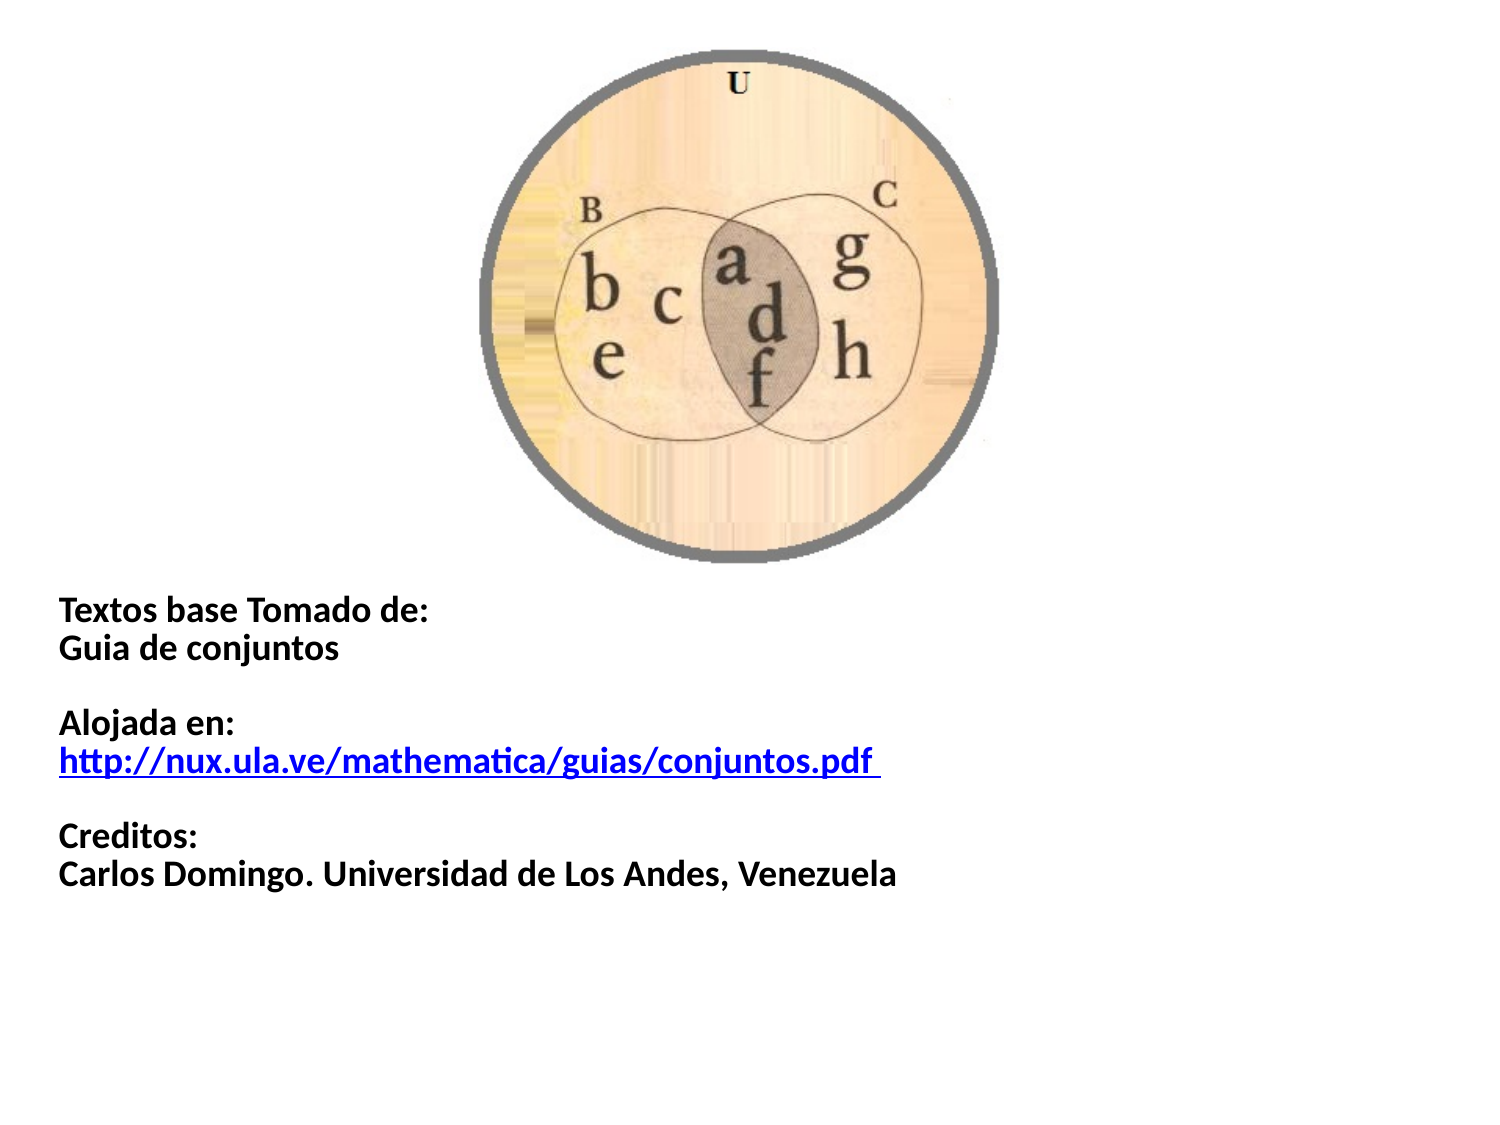

# Textos base Tomado de: Guia de conjuntos Alojada en: http://nux.ula.ve/mathematica/guias/conjuntos.pdf Creditos: Carlos Domingo. Universidad de Los Andes, Venezuela